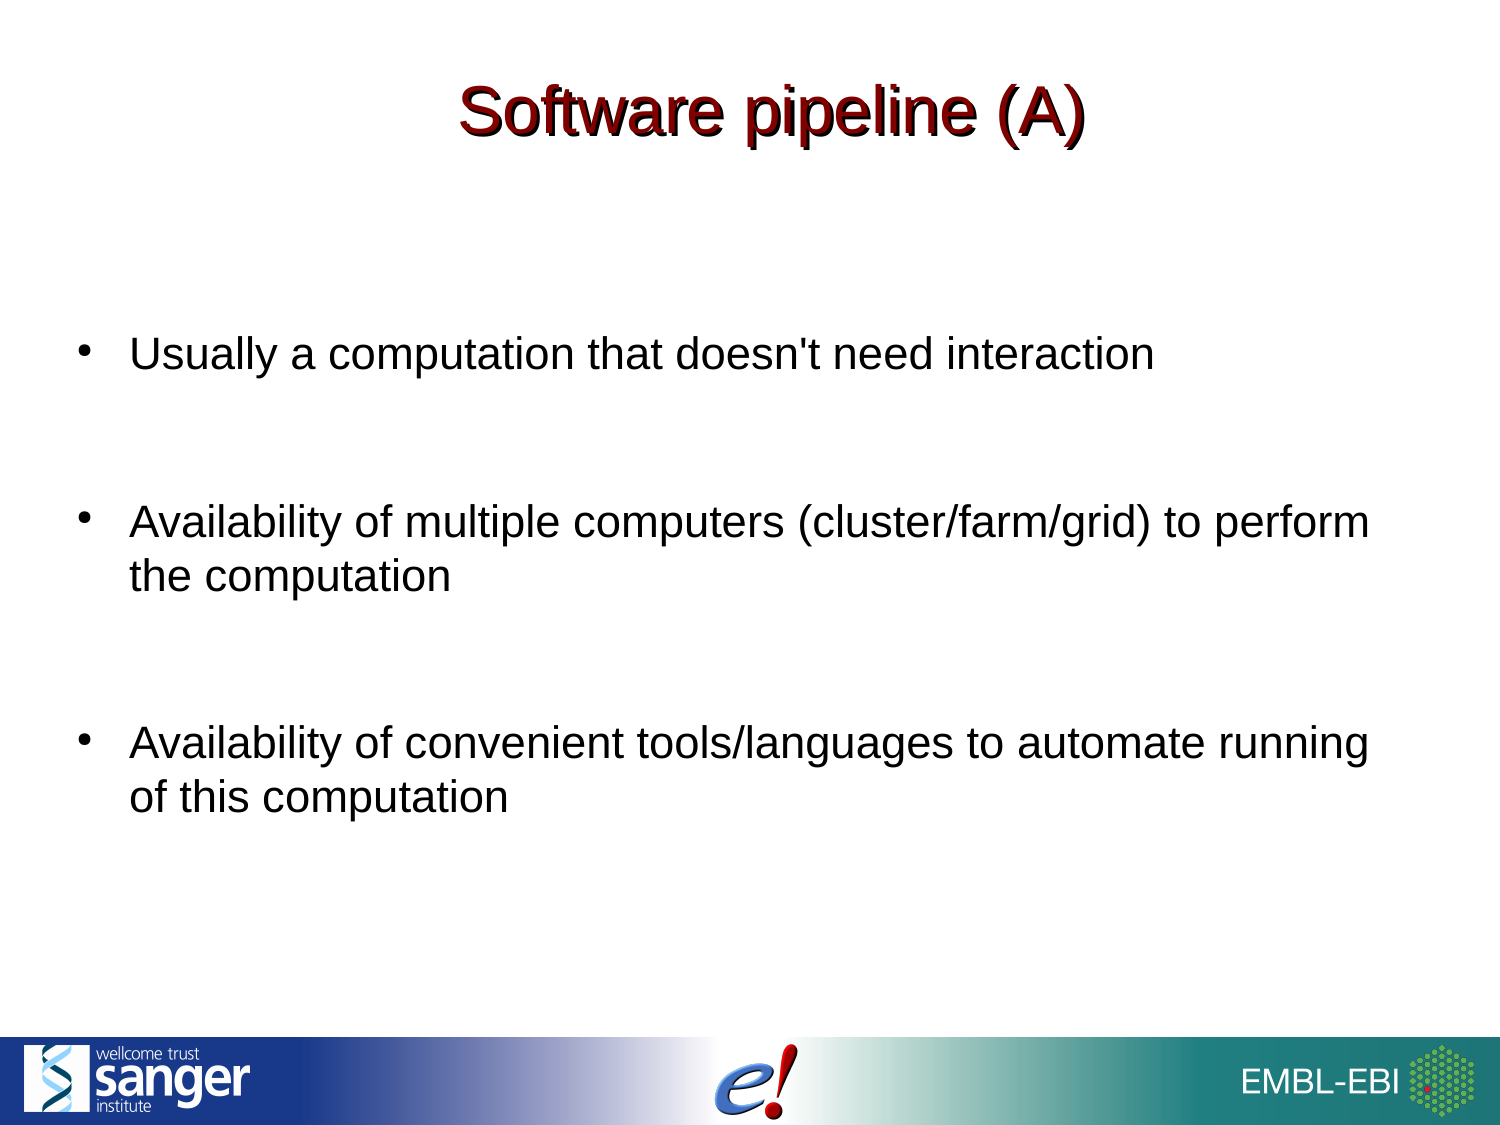

Software pipeline (A)
# Usually a computation that doesn't need interaction
Availability of multiple computers (cluster/farm/grid) to perform the computation
Availability of convenient tools/languages to automate running of this computation